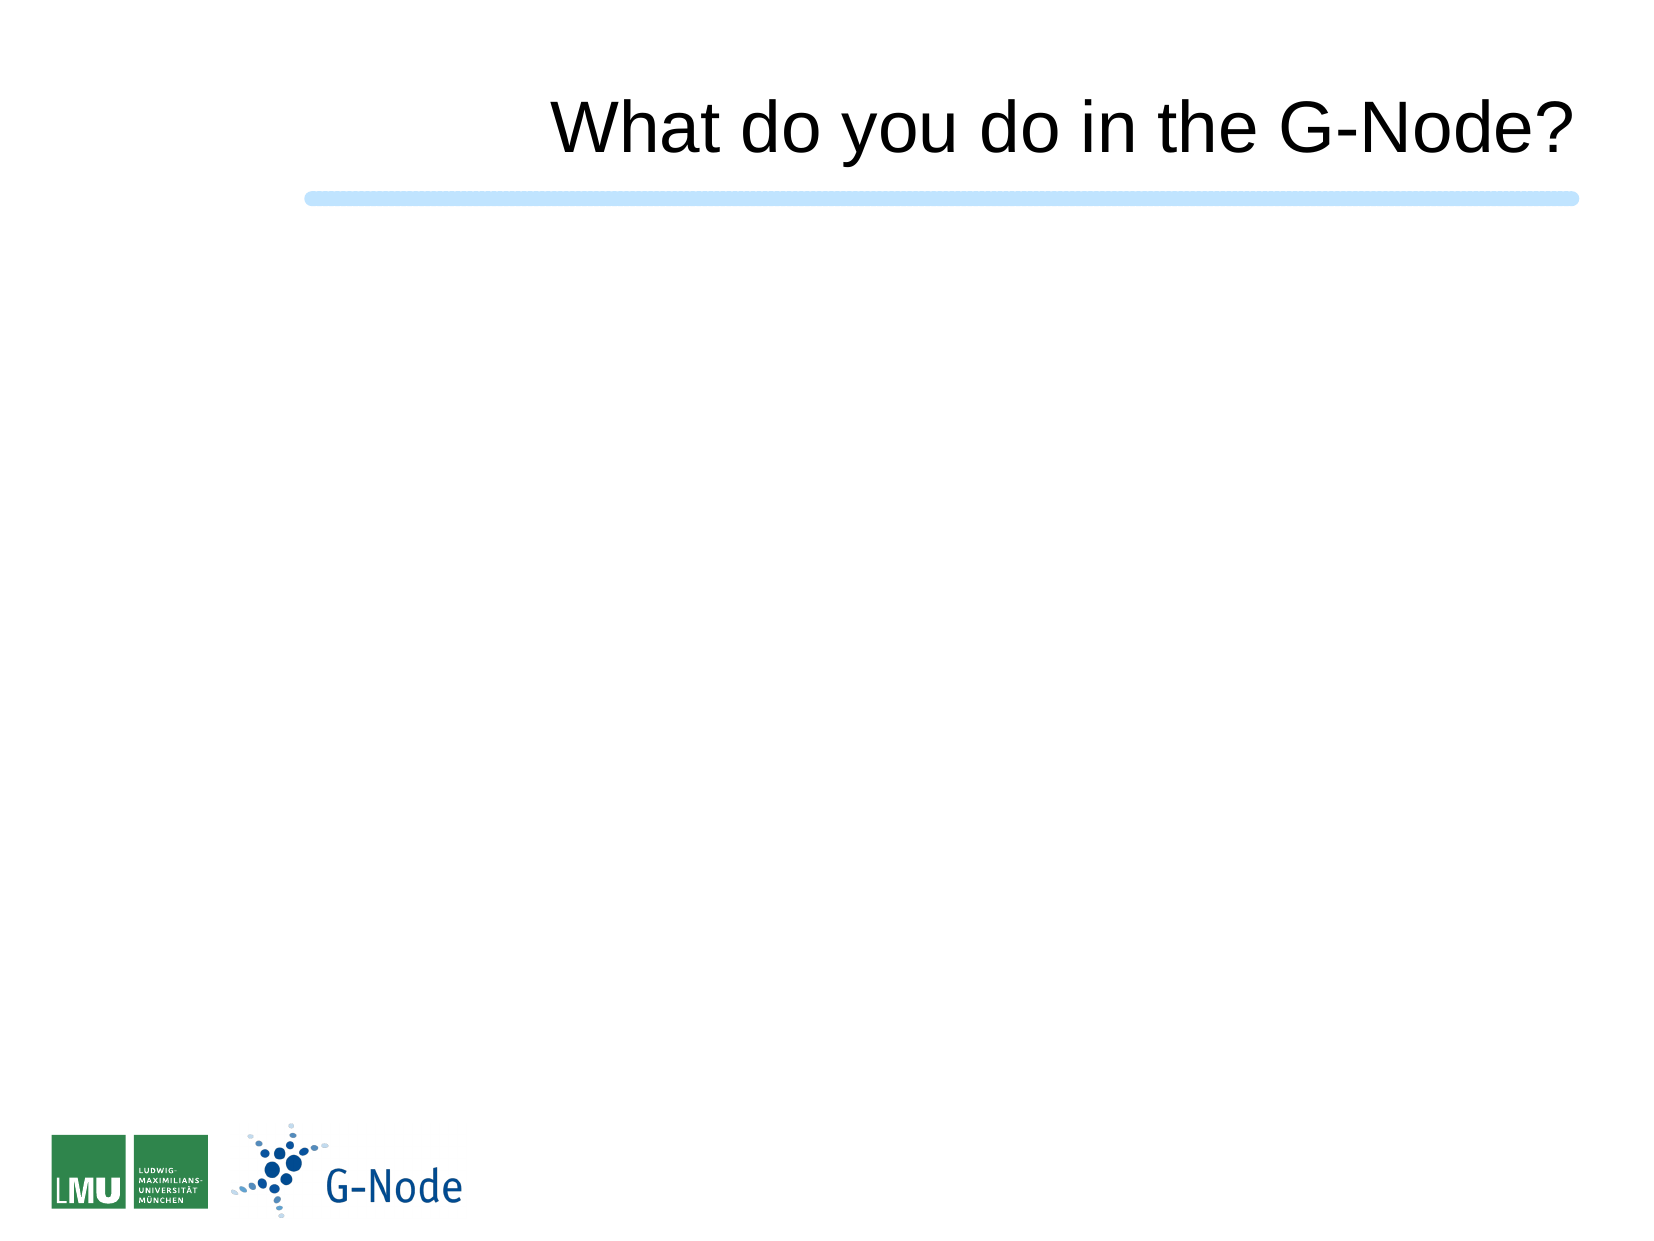

What do you do in the G-Node?